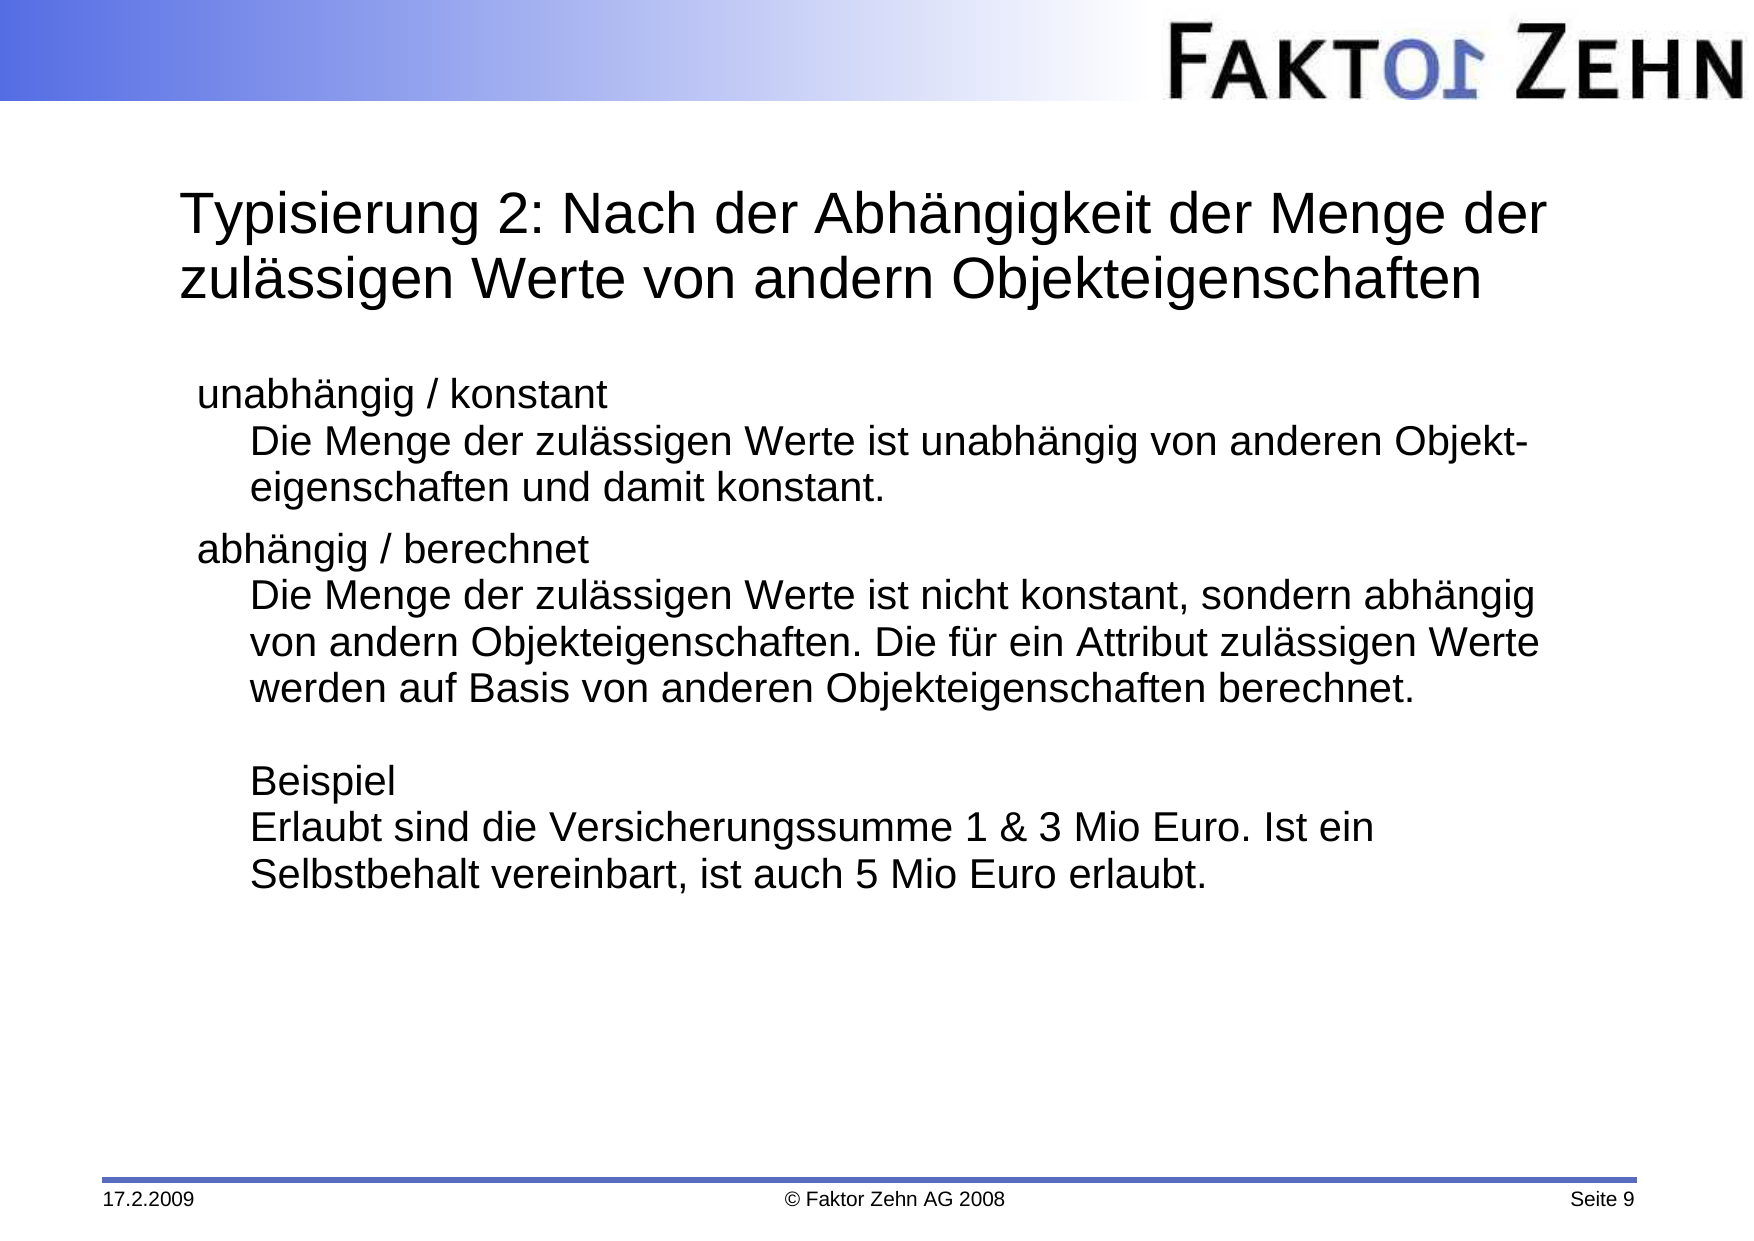

# Typisierung 2: Nach der Abhängigkeit der Menge der zulässigen Werte von andern Objekteigenschaften
unabhängig / konstant
Die Menge der zulässigen Werte ist unabhängig von anderen Objekt-eigenschaften und damit konstant.
abhängig / berechnet
Die Menge der zulässigen Werte ist nicht konstant, sondern abhängig von andern Objekteigenschaften. Die für ein Attribut zulässigen Werte werden auf Basis von anderen Objekteigenschaften berechnet.
Beispiel
Erlaubt sind die Versicherungssumme 1 & 3 Mio Euro. Ist ein Selbstbehalt vereinbart, ist auch 5 Mio Euro erlaubt.